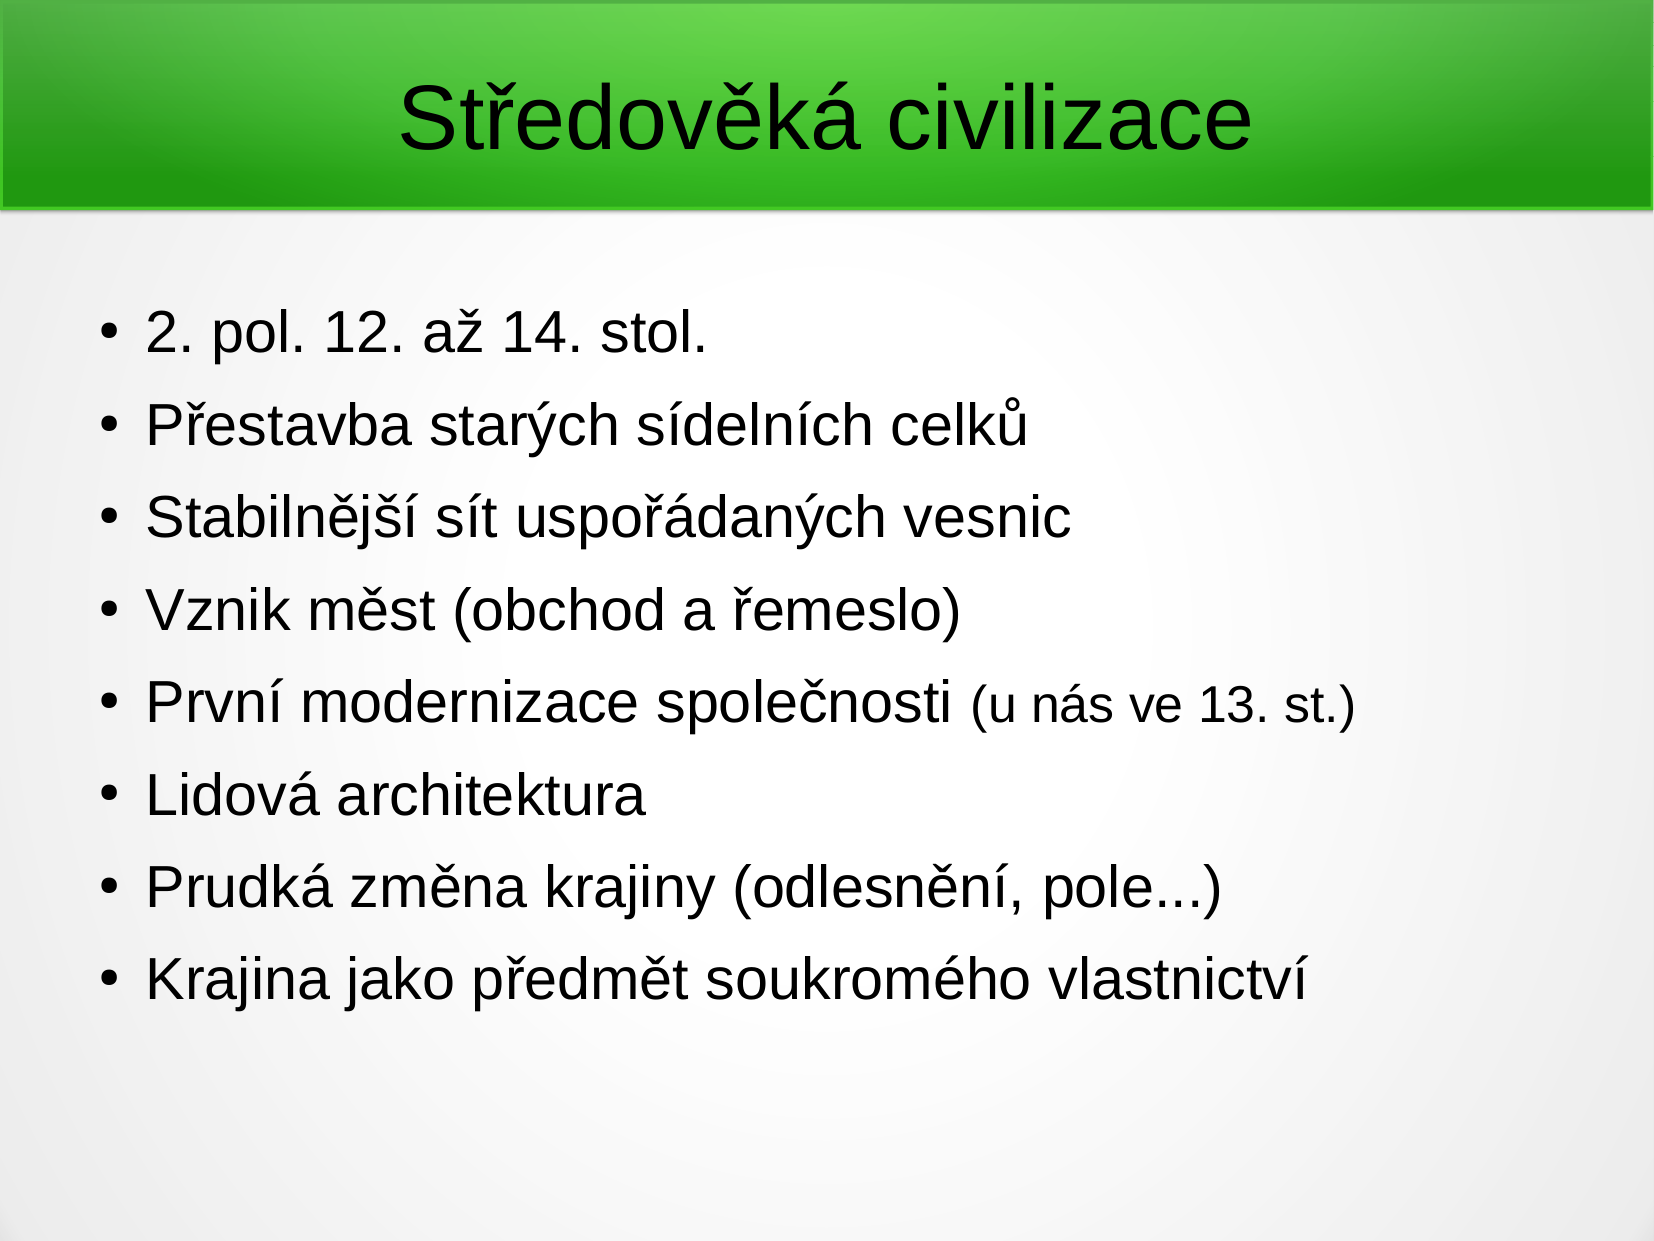

# Středověká civilizace
2. pol. 12. až 14. stol.
Přestavba starých sídelních celků
Stabilnější sít uspořádaných vesnic
Vznik měst (obchod a řemeslo)
První modernizace společnosti (u nás ve 13. st.)
Lidová architektura
Prudká změna krajiny (odlesnění, pole...)
Krajina jako předmět soukromého vlastnictví